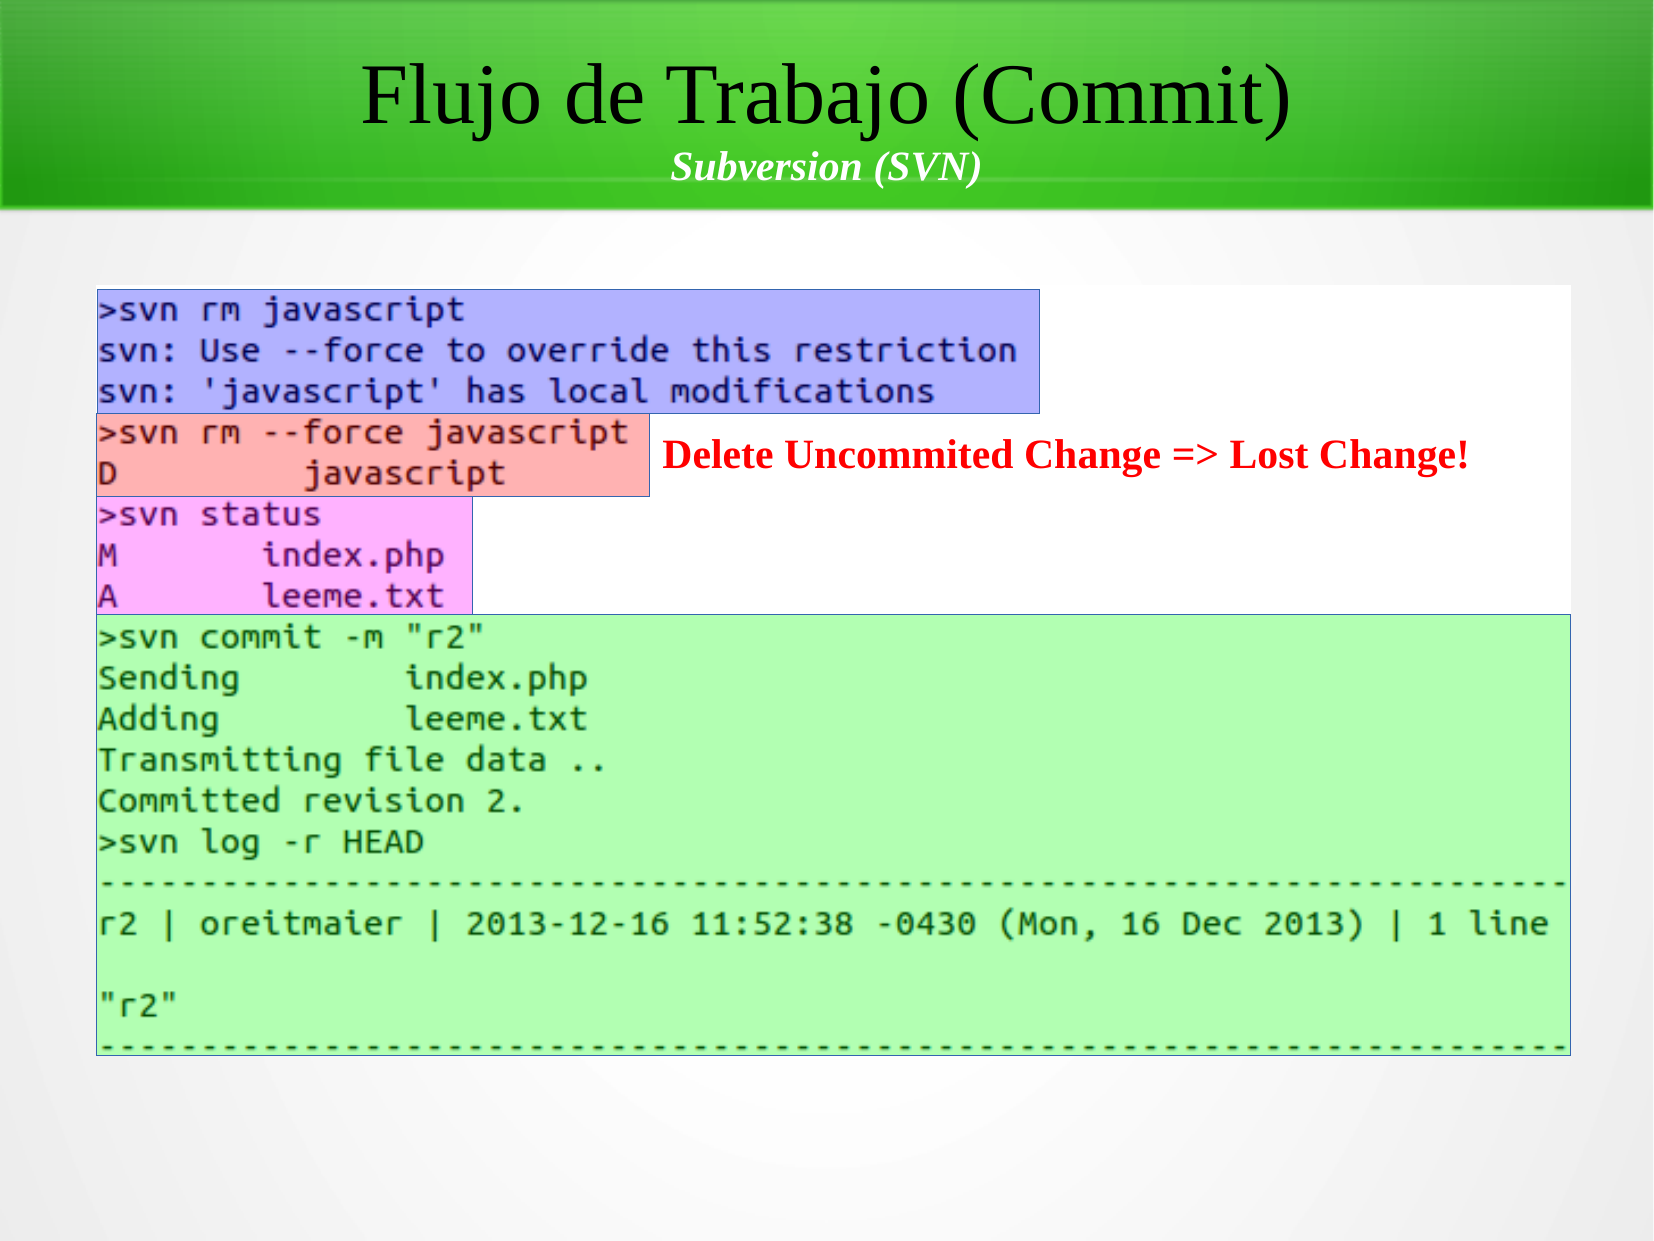

# Flujo de Trabajo (Commit) Subversion (SVN)
Delete Uncommited Change => Lost Change!